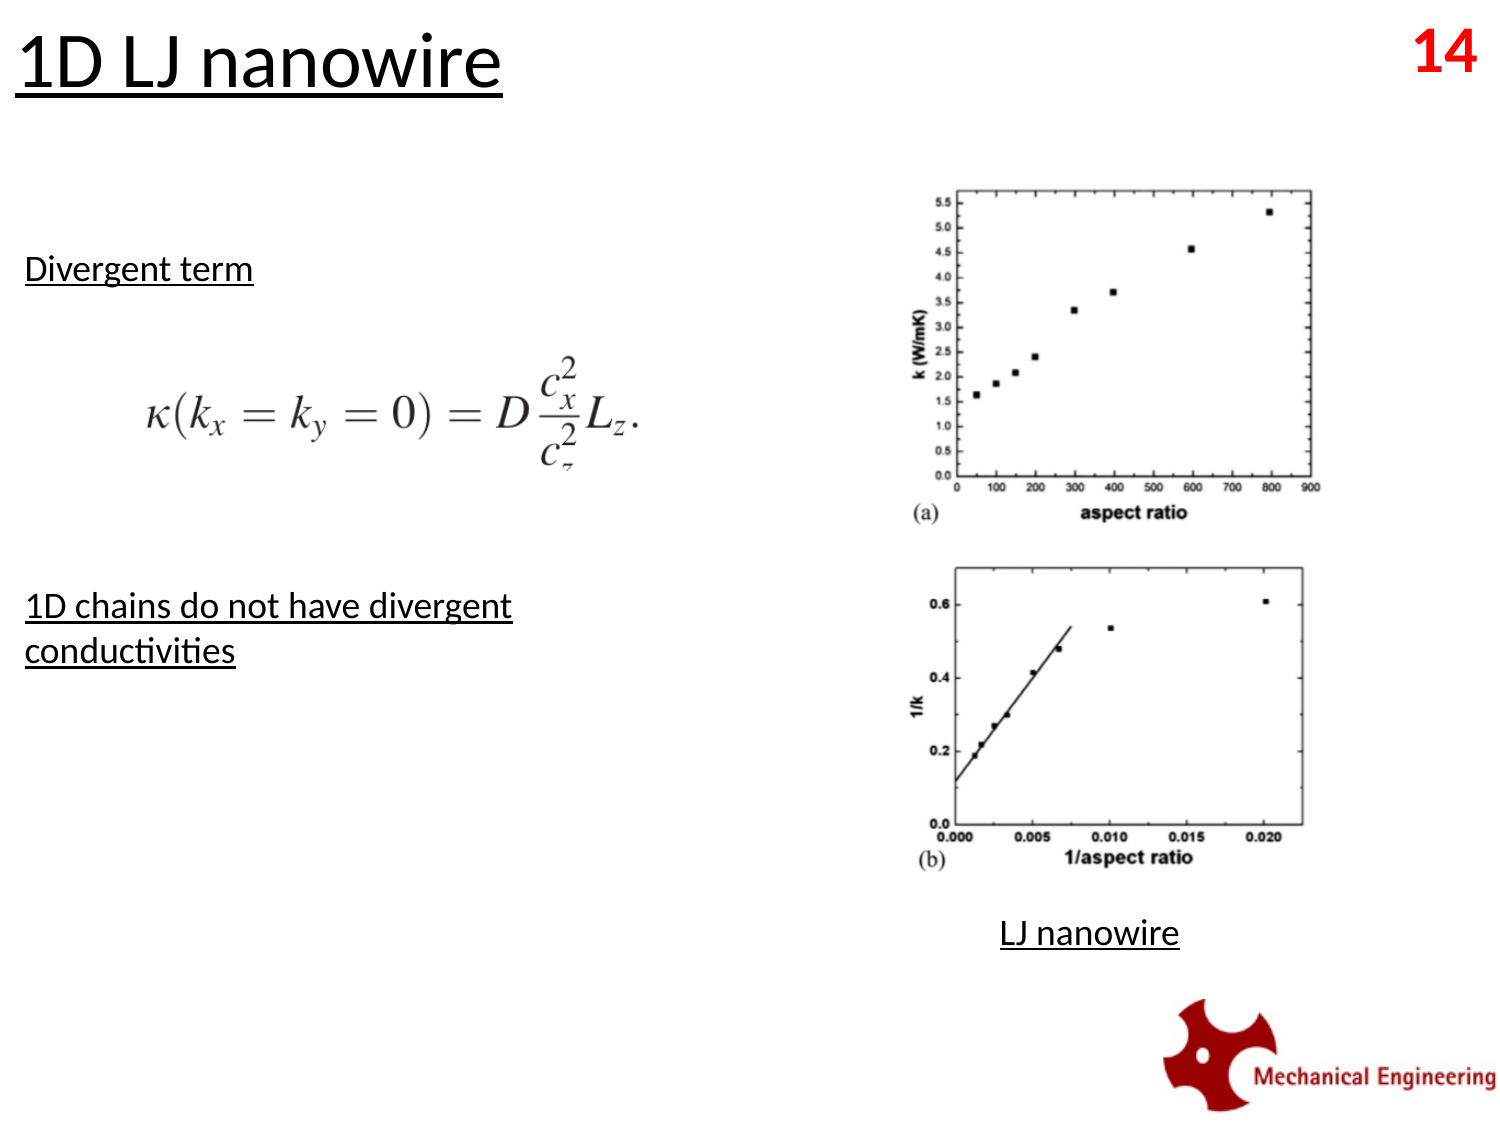

# 1D LJ nanowire
14
Divergent term
1D chains do not have divergent conductivities
LJ nanowire